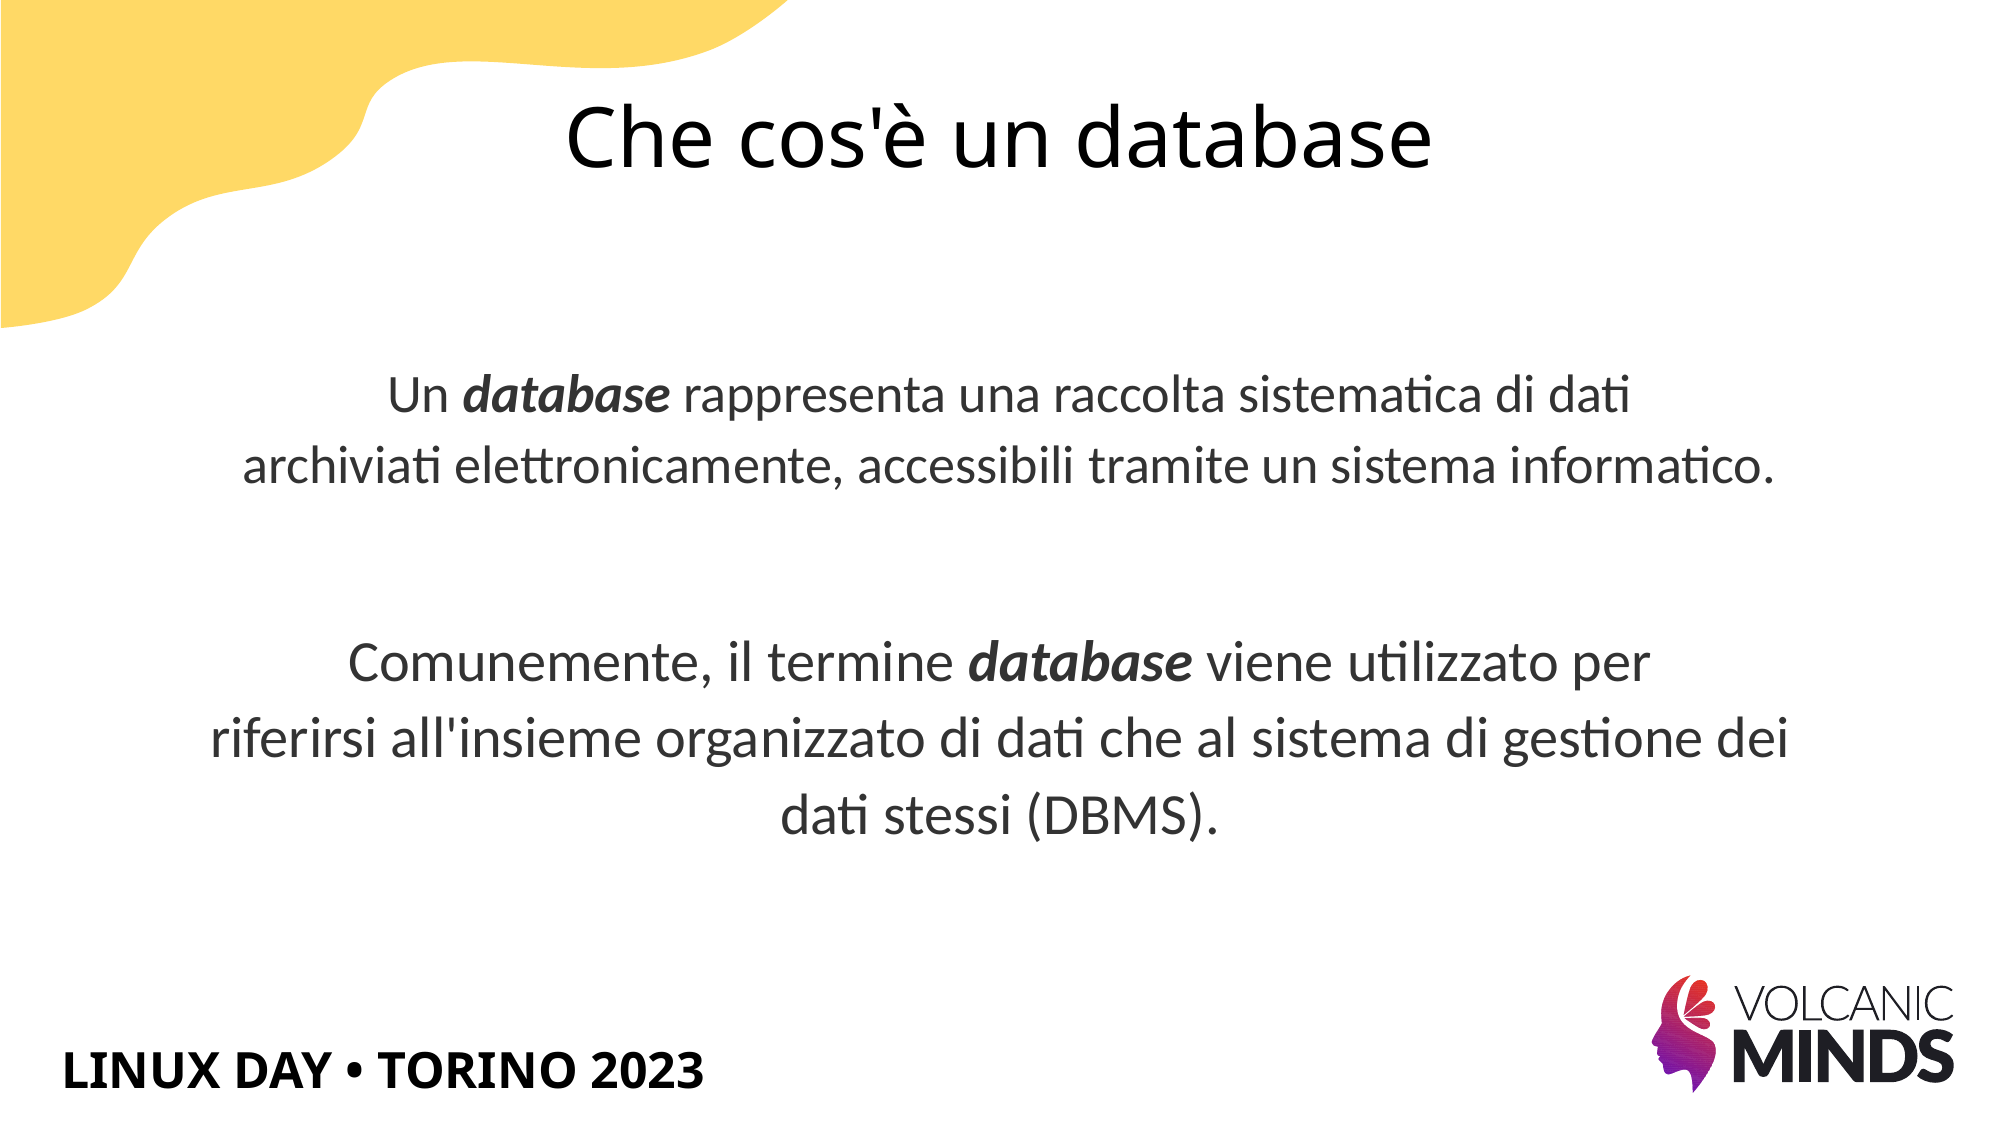

# Che cos'è un database
Un database rappresenta una raccolta sistematica di dati archiviati elettronicamente, accessibili tramite un sistema informatico.
Comunemente, il termine database viene utilizzato per riferirsi all'insieme organizzato di dati che al sistema di gestione dei dati stessi (DBMS).
LINUX DAY • TORINO 2023